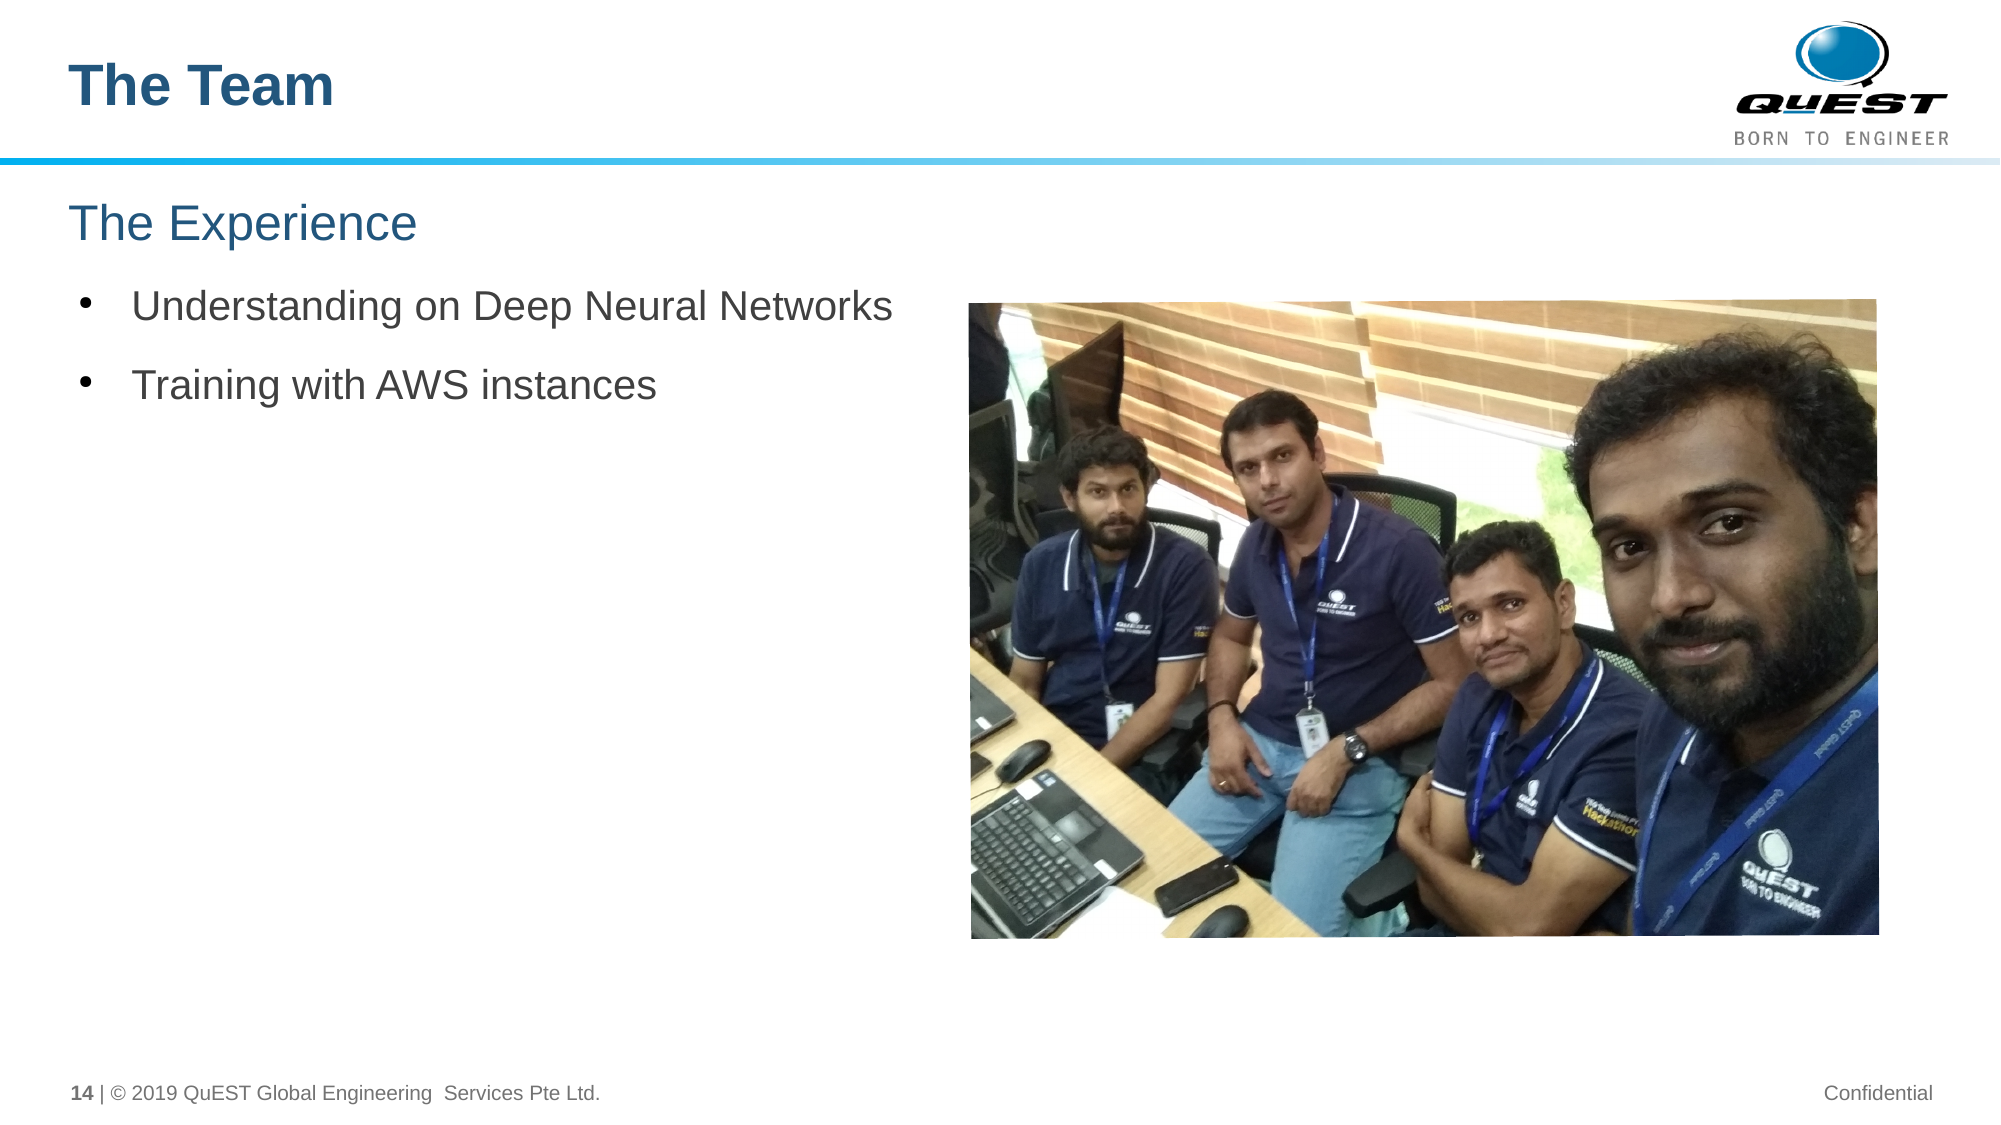

The Team
# The Experience
Understanding on Deep Neural Networks
Training with AWS instances